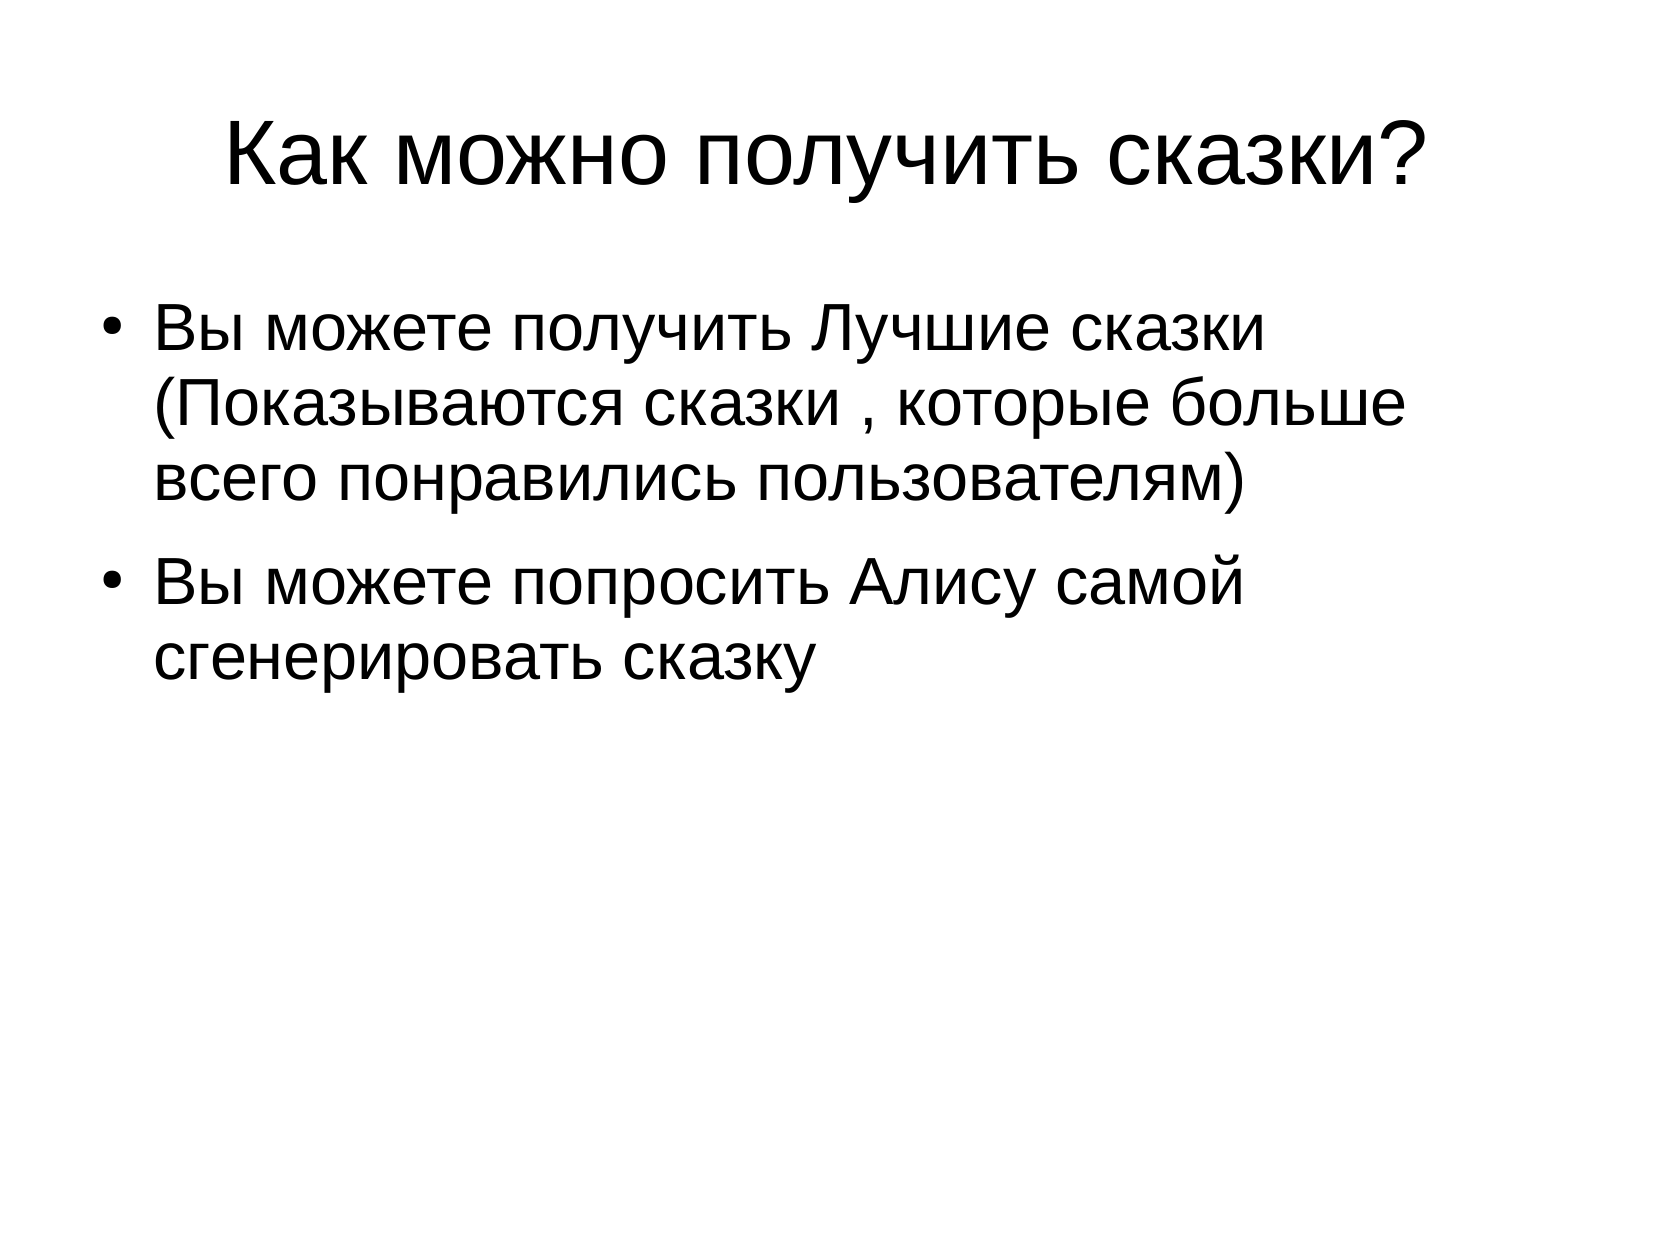

# Как можно получить сказки?
Вы можете получить Лучшие сказки (Показываются сказки , которые больше всего понравились пользователям)
Вы можете попросить Алису самой сгенерировать сказку